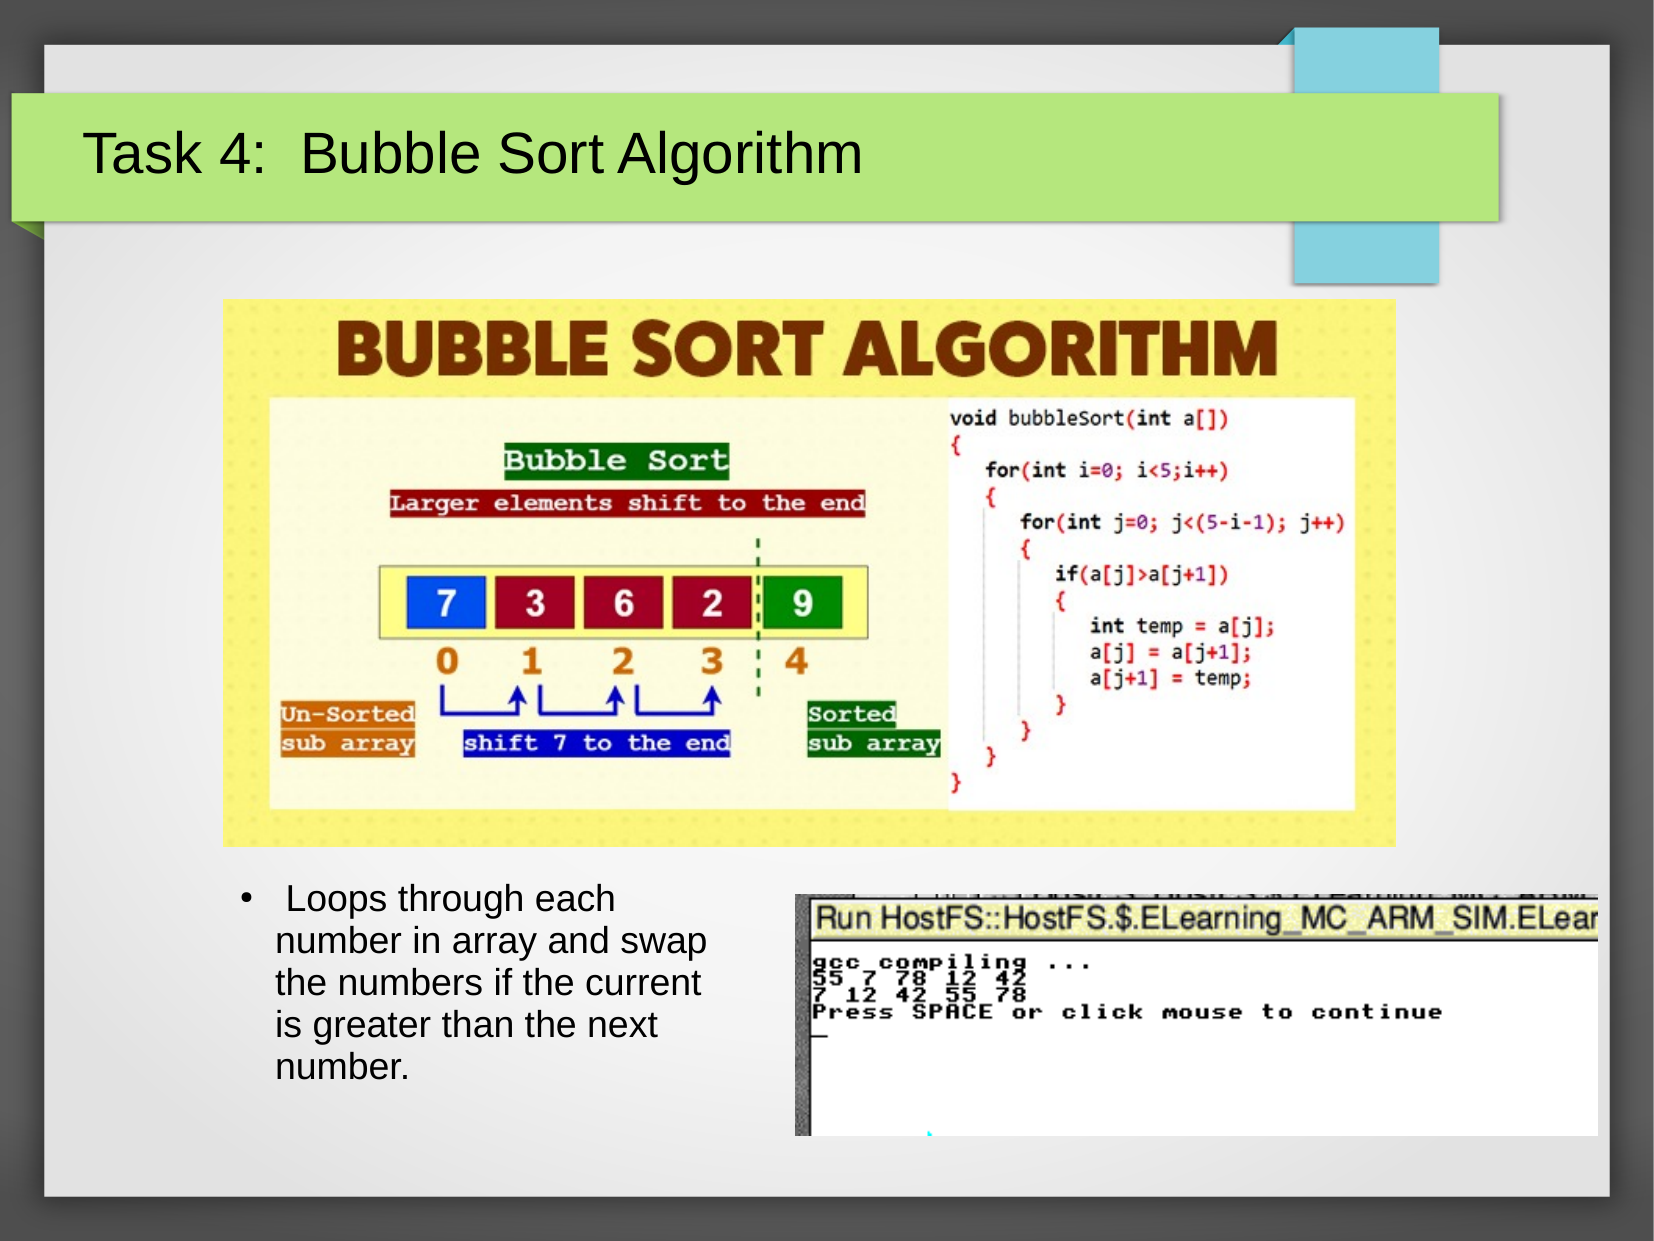

# Task 4: Bubble Sort Algorithm
 Loops through each number in array and swap the numbers if the current is greater than the next number.